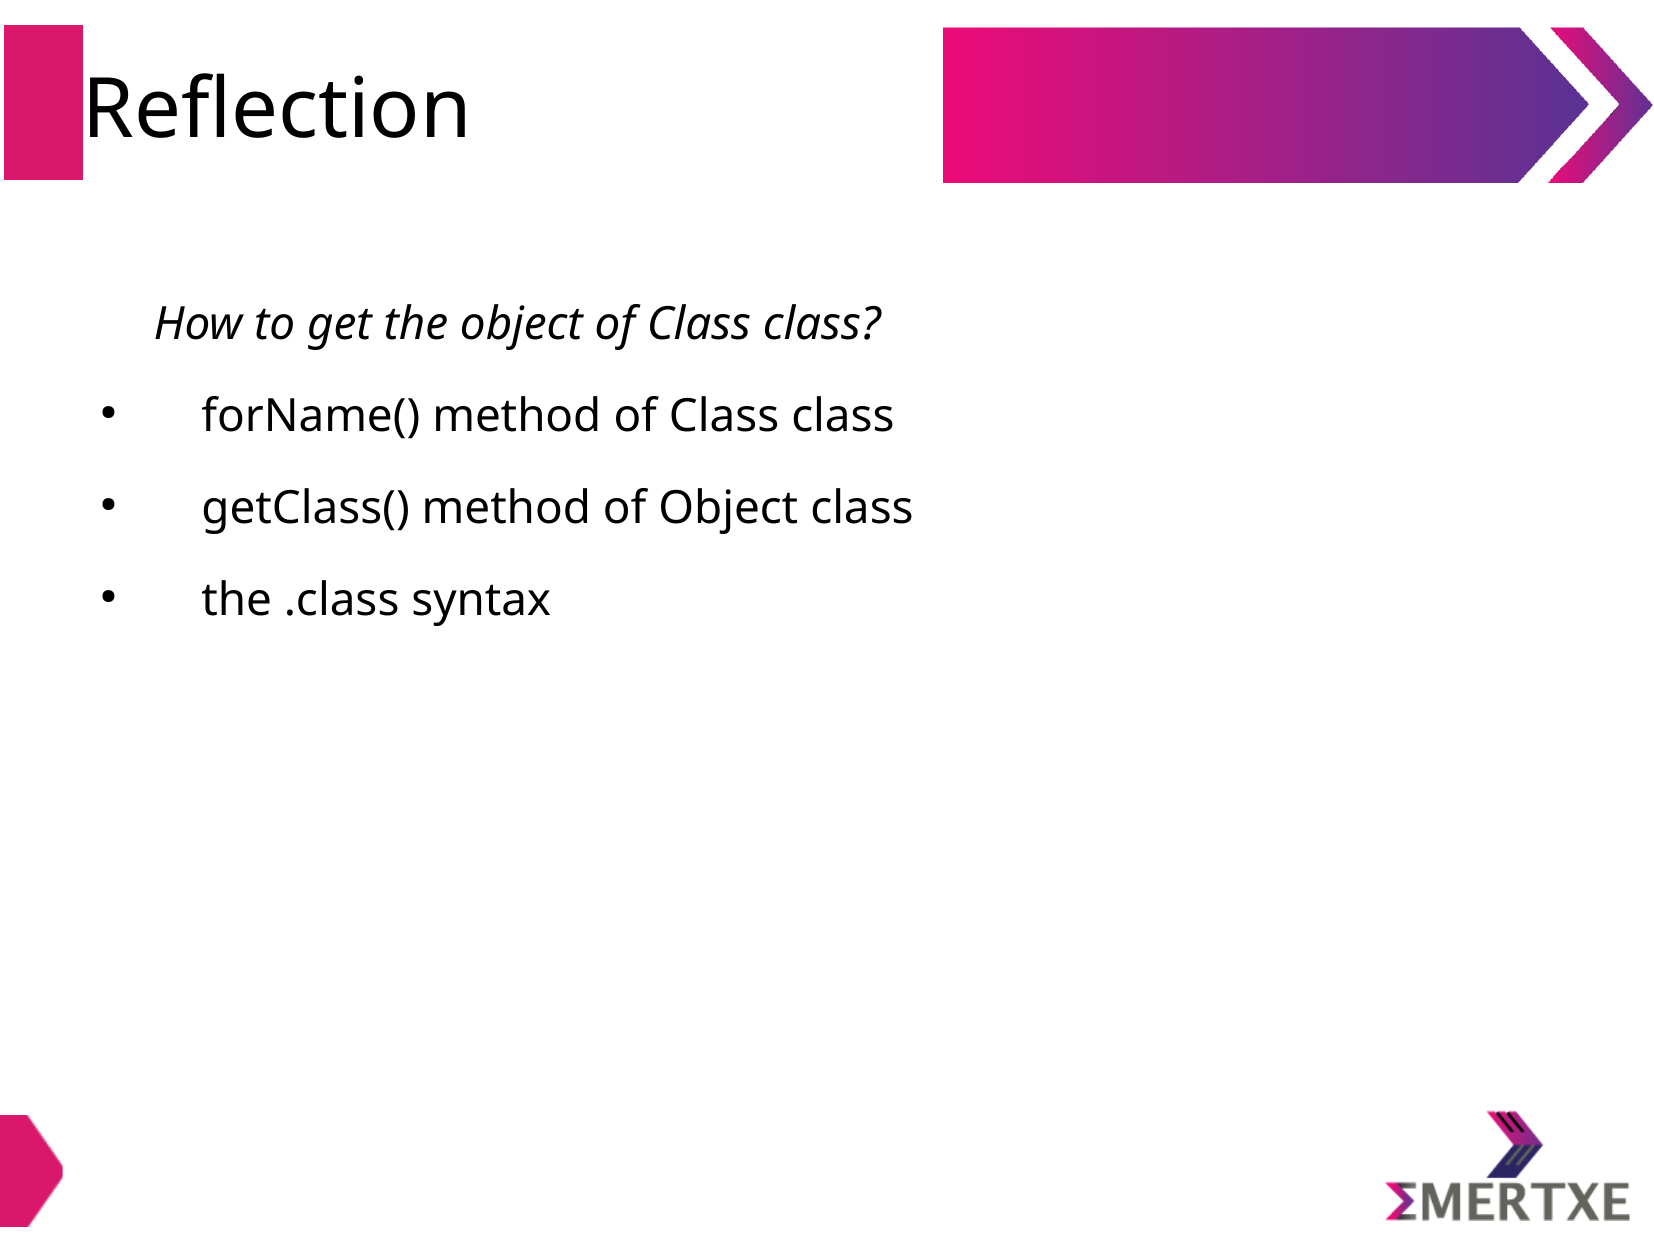

# Reflection
How to get the object of Class class?
 forName() method of Class class
 getClass() method of Object class
 the .class syntax